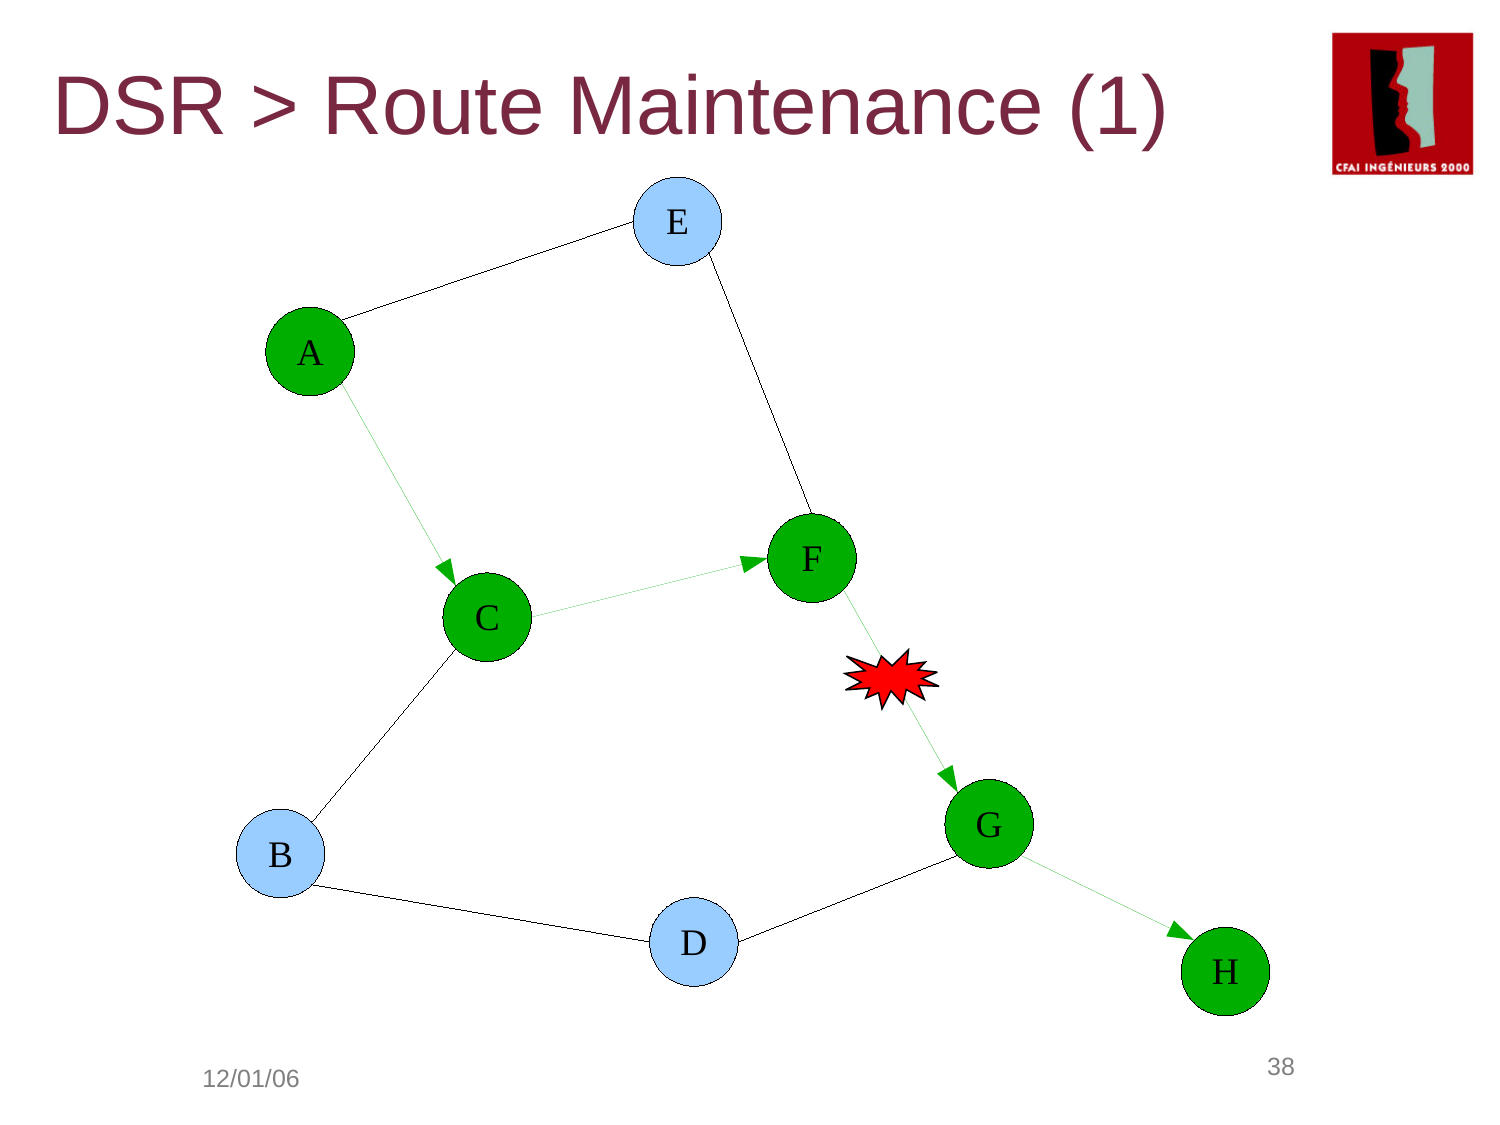

# DSR > Route Maintenance (1)
E
A
F
C
G
B
D
H
38